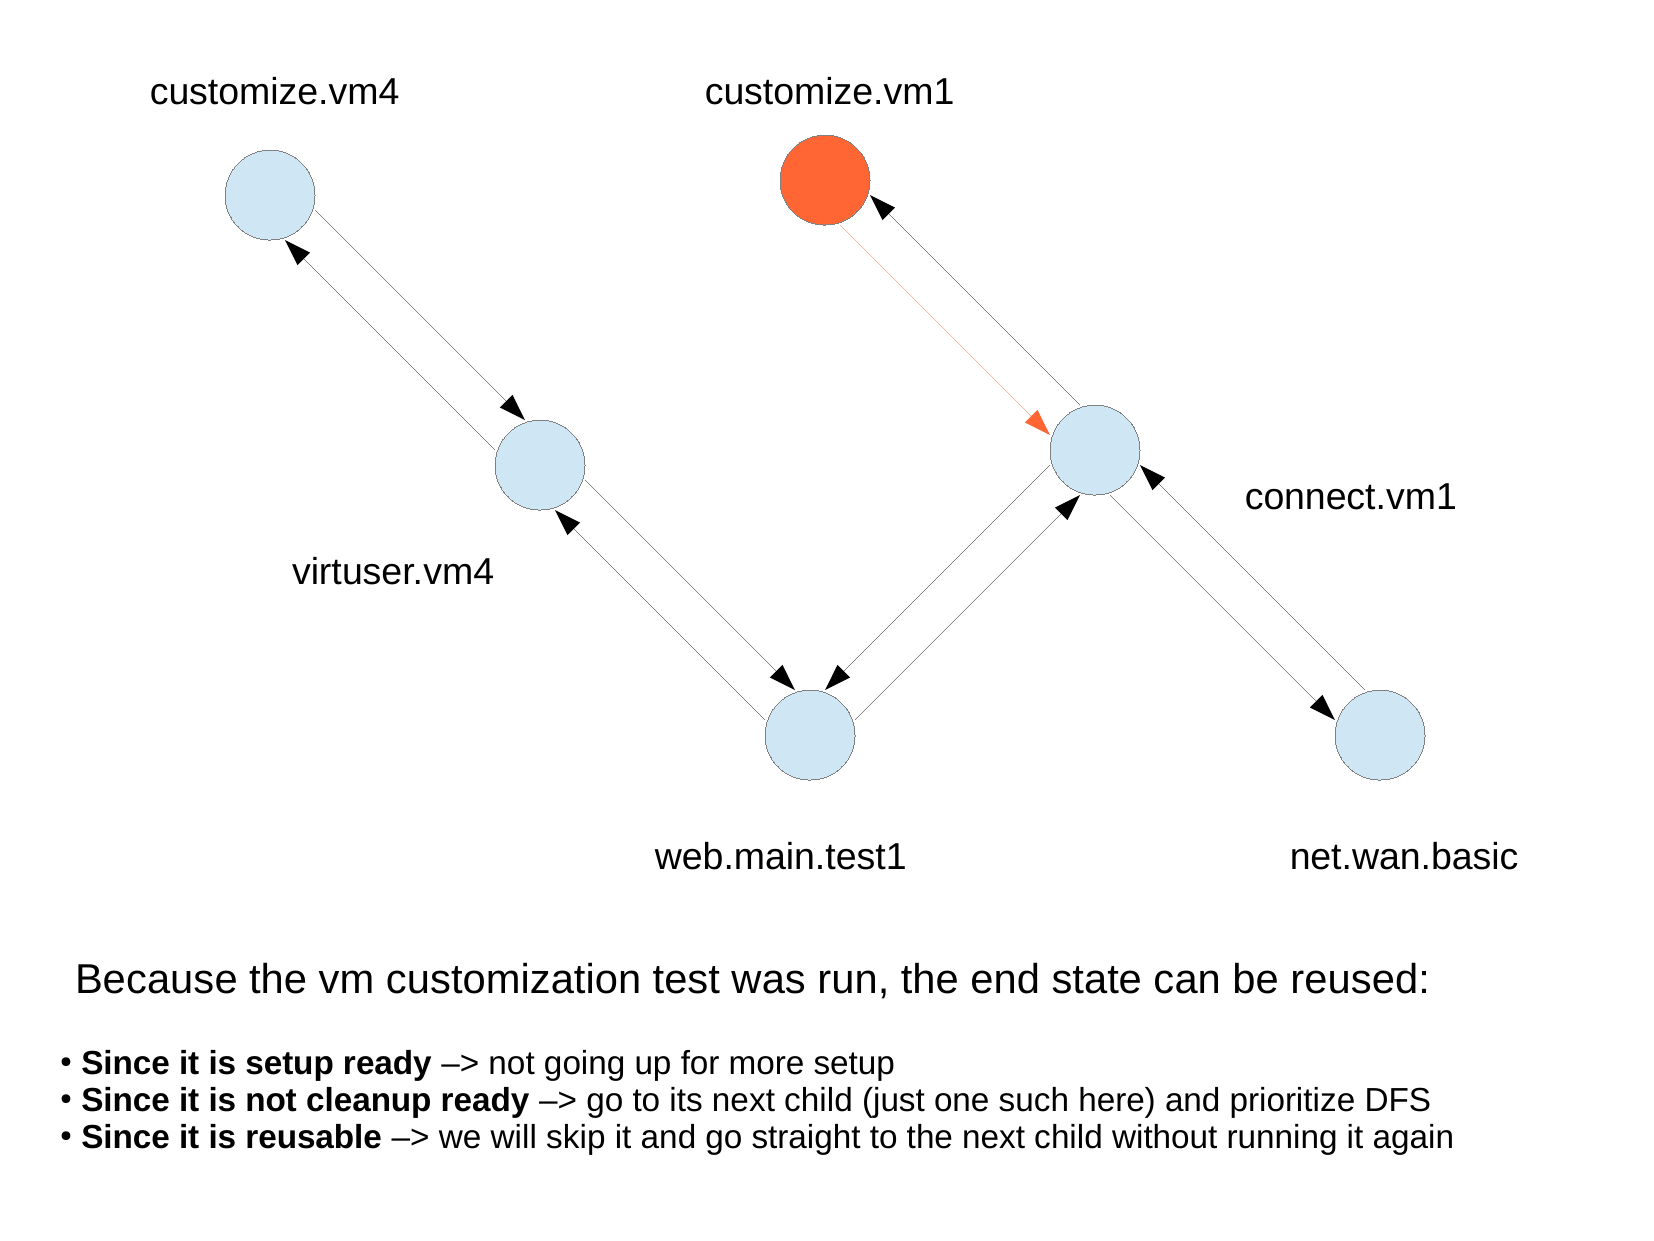

customize.vm4
customize.vm1
connect.vm1
virtuser.vm4
web.main.test1
net.wan.basic
Because the vm customization test was run, the end state can be reused:
 Since it is setup ready –> not going up for more setup
 Since it is not cleanup ready –> go to its next child (just one such here) and prioritize DFS
 Since it is reusable –> we will skip it and go straight to the next child without running it again